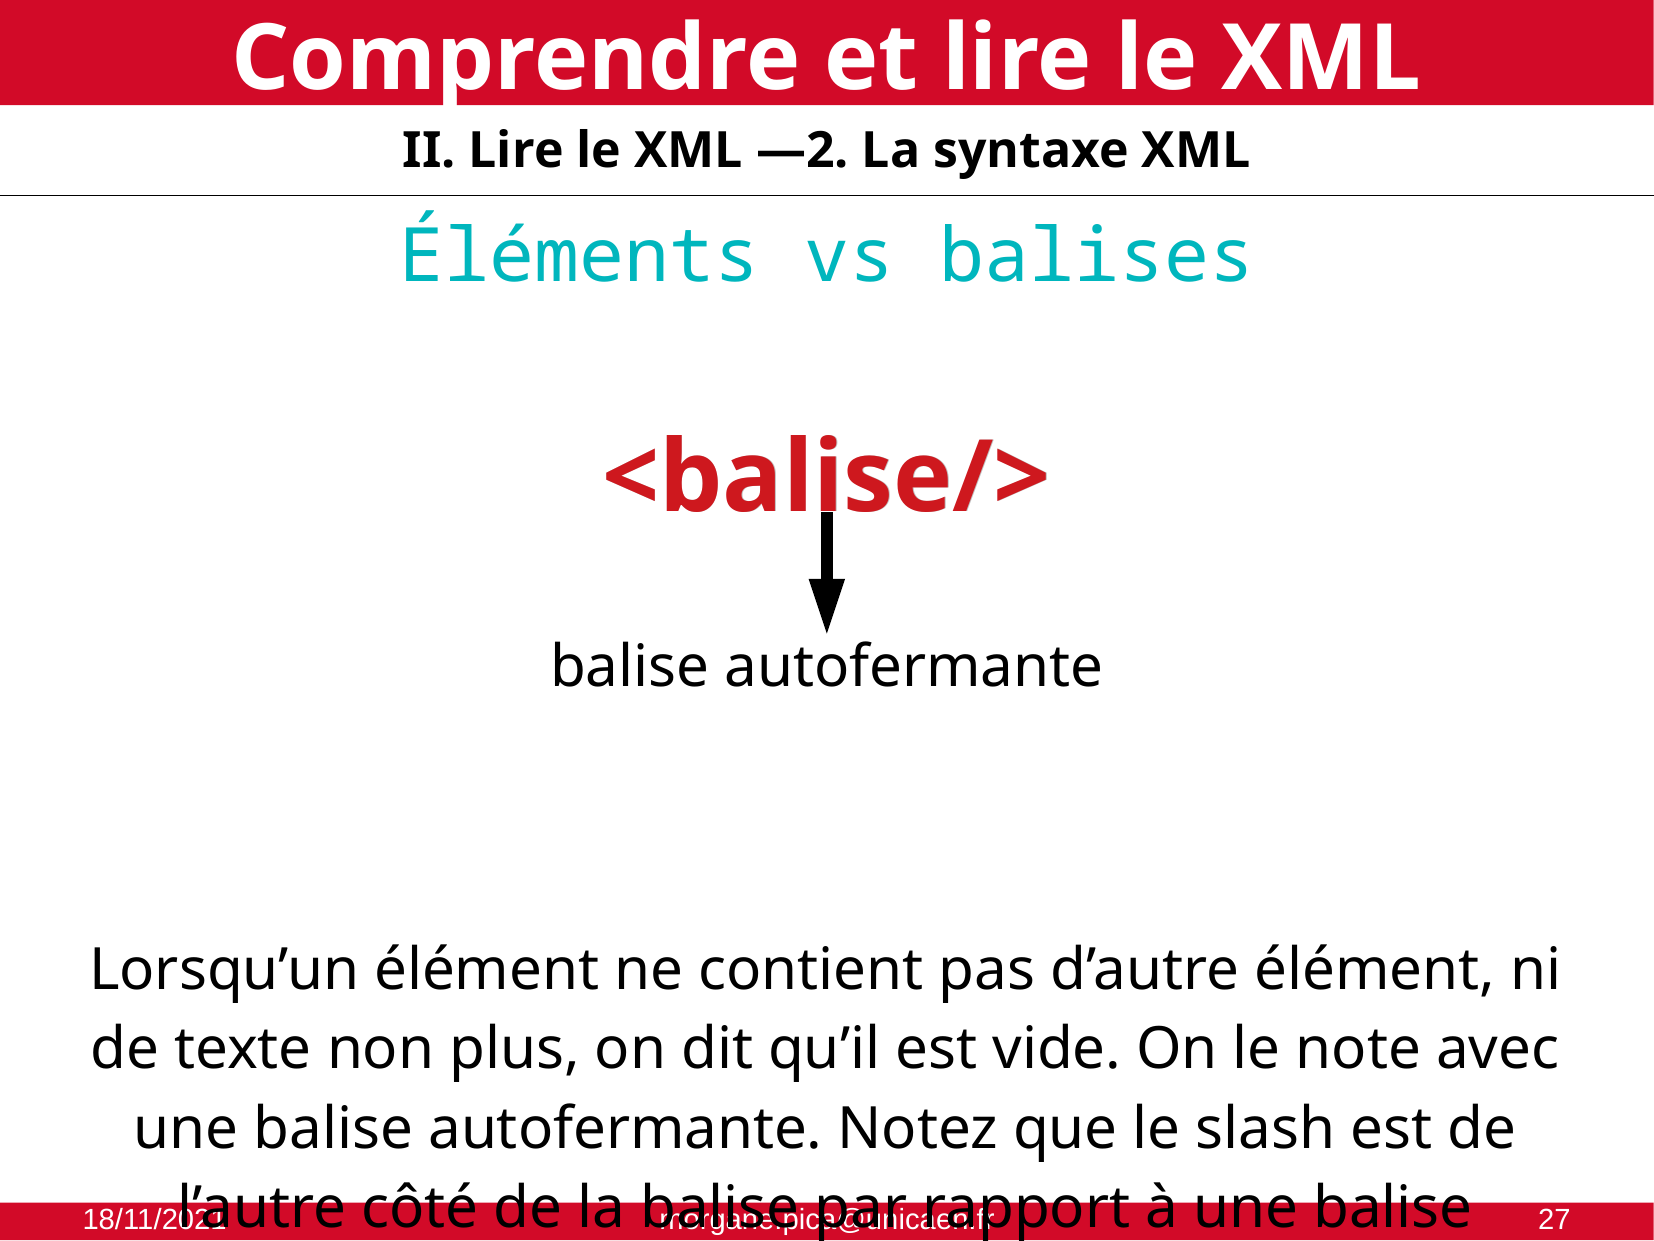

# Comprendre et lire le XML
II. Lire le XML —2. La syntaxe XML
Éléments vs balises
<balise/>
balise autofermante
Lorsqu’un élément ne contient pas d’autre élément, ni de texte non plus, on dit qu’il est vide. On le note avec une balise autofermante. Notez que le slash est de l’autre côté de la balise par rapport à une balise fermante.
18/11/2021
morgane.pica@unicaen.fr
27